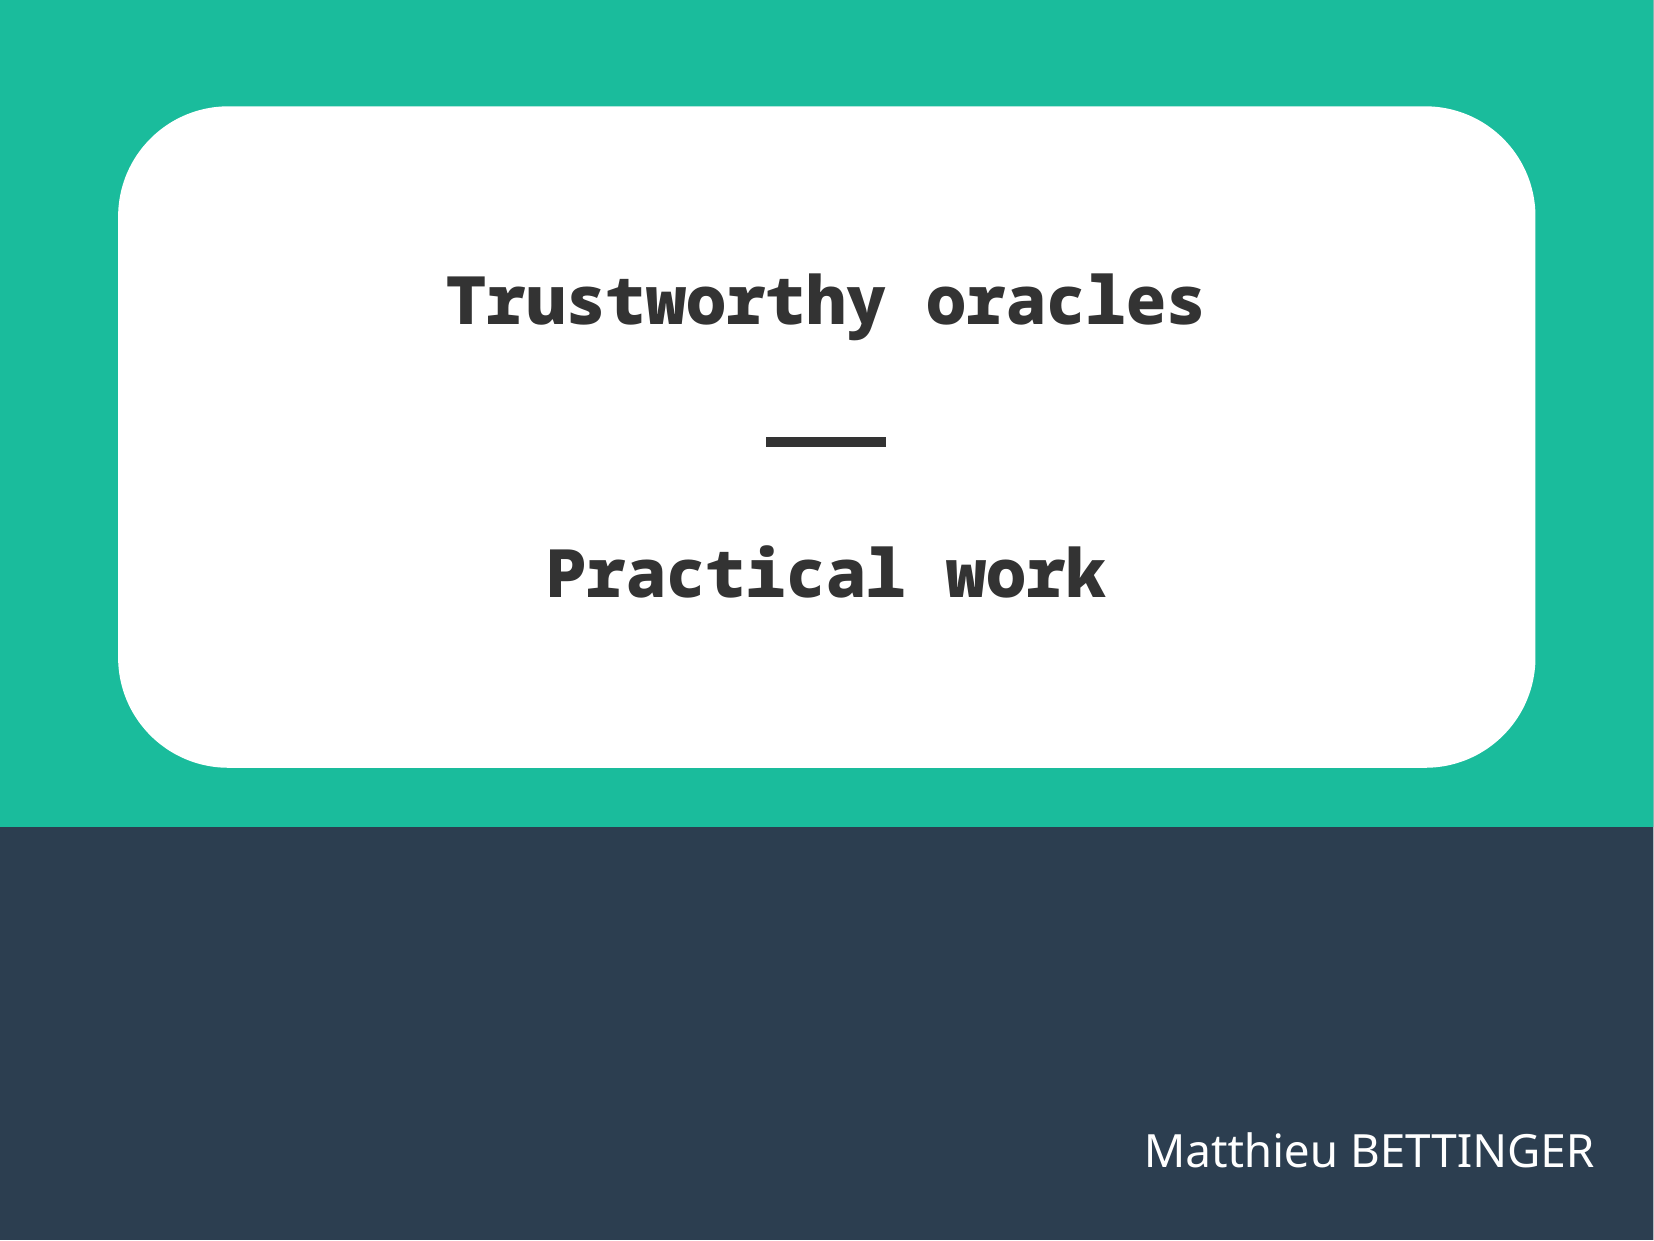

Trustworthy oracles
———
Practical work
# Matthieu BETTINGER